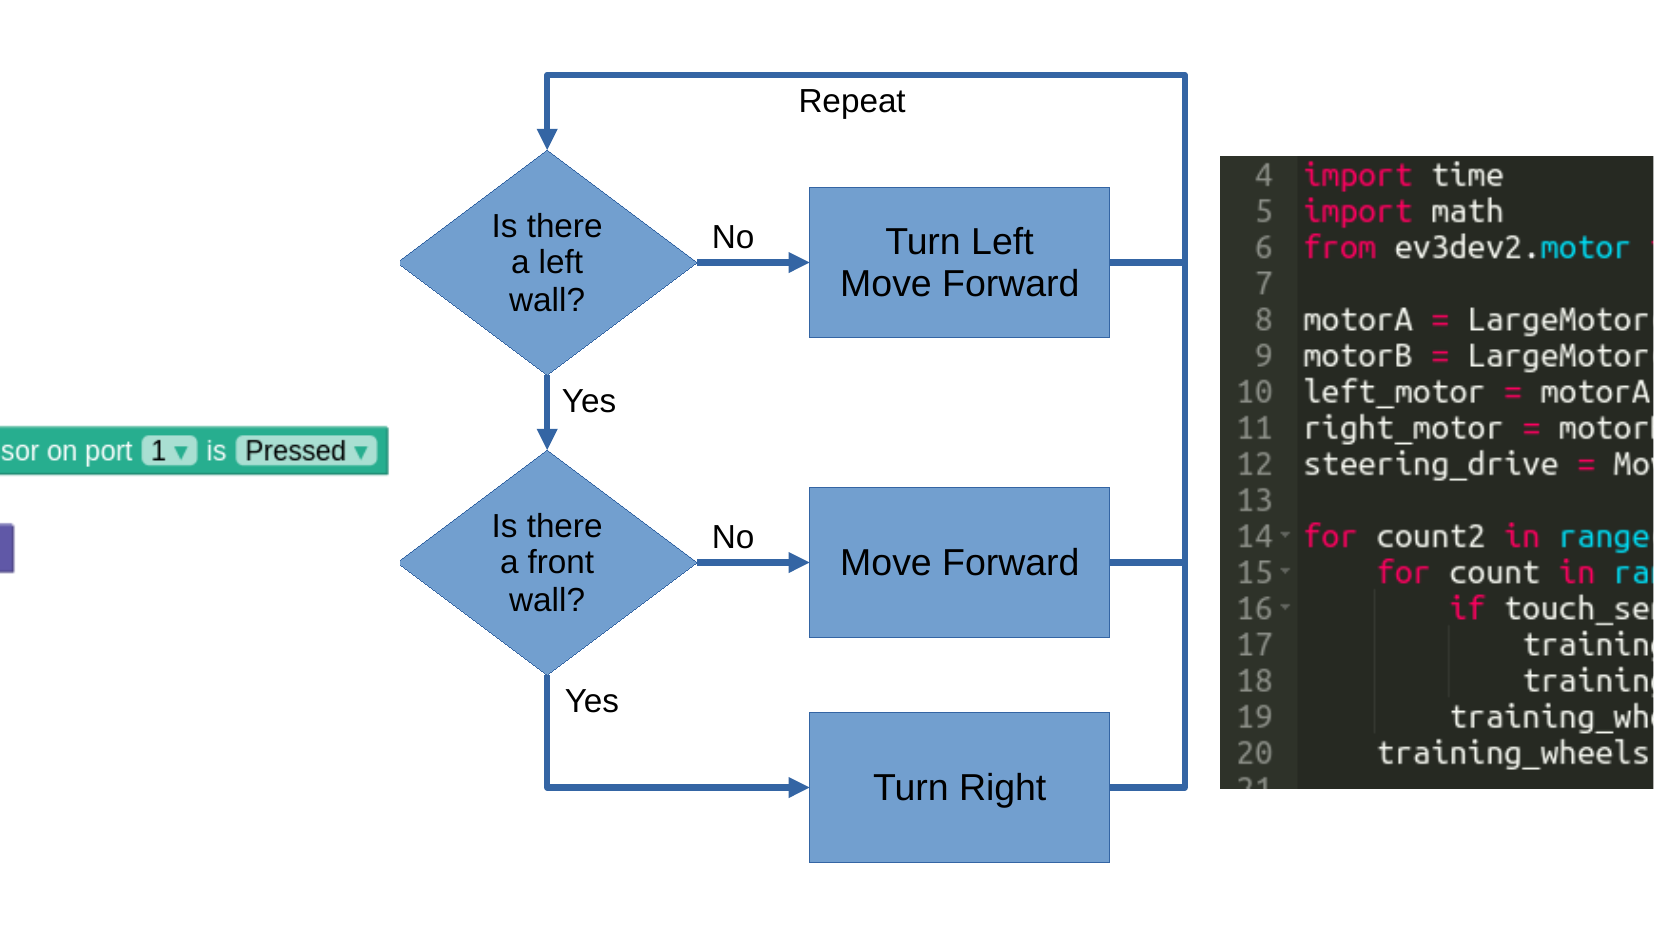

Repeat
Is there a left wall?
Turn Left
Move Forward
No
Yes
Is there a front wall?
Move Forward
No
Yes
Turn Right